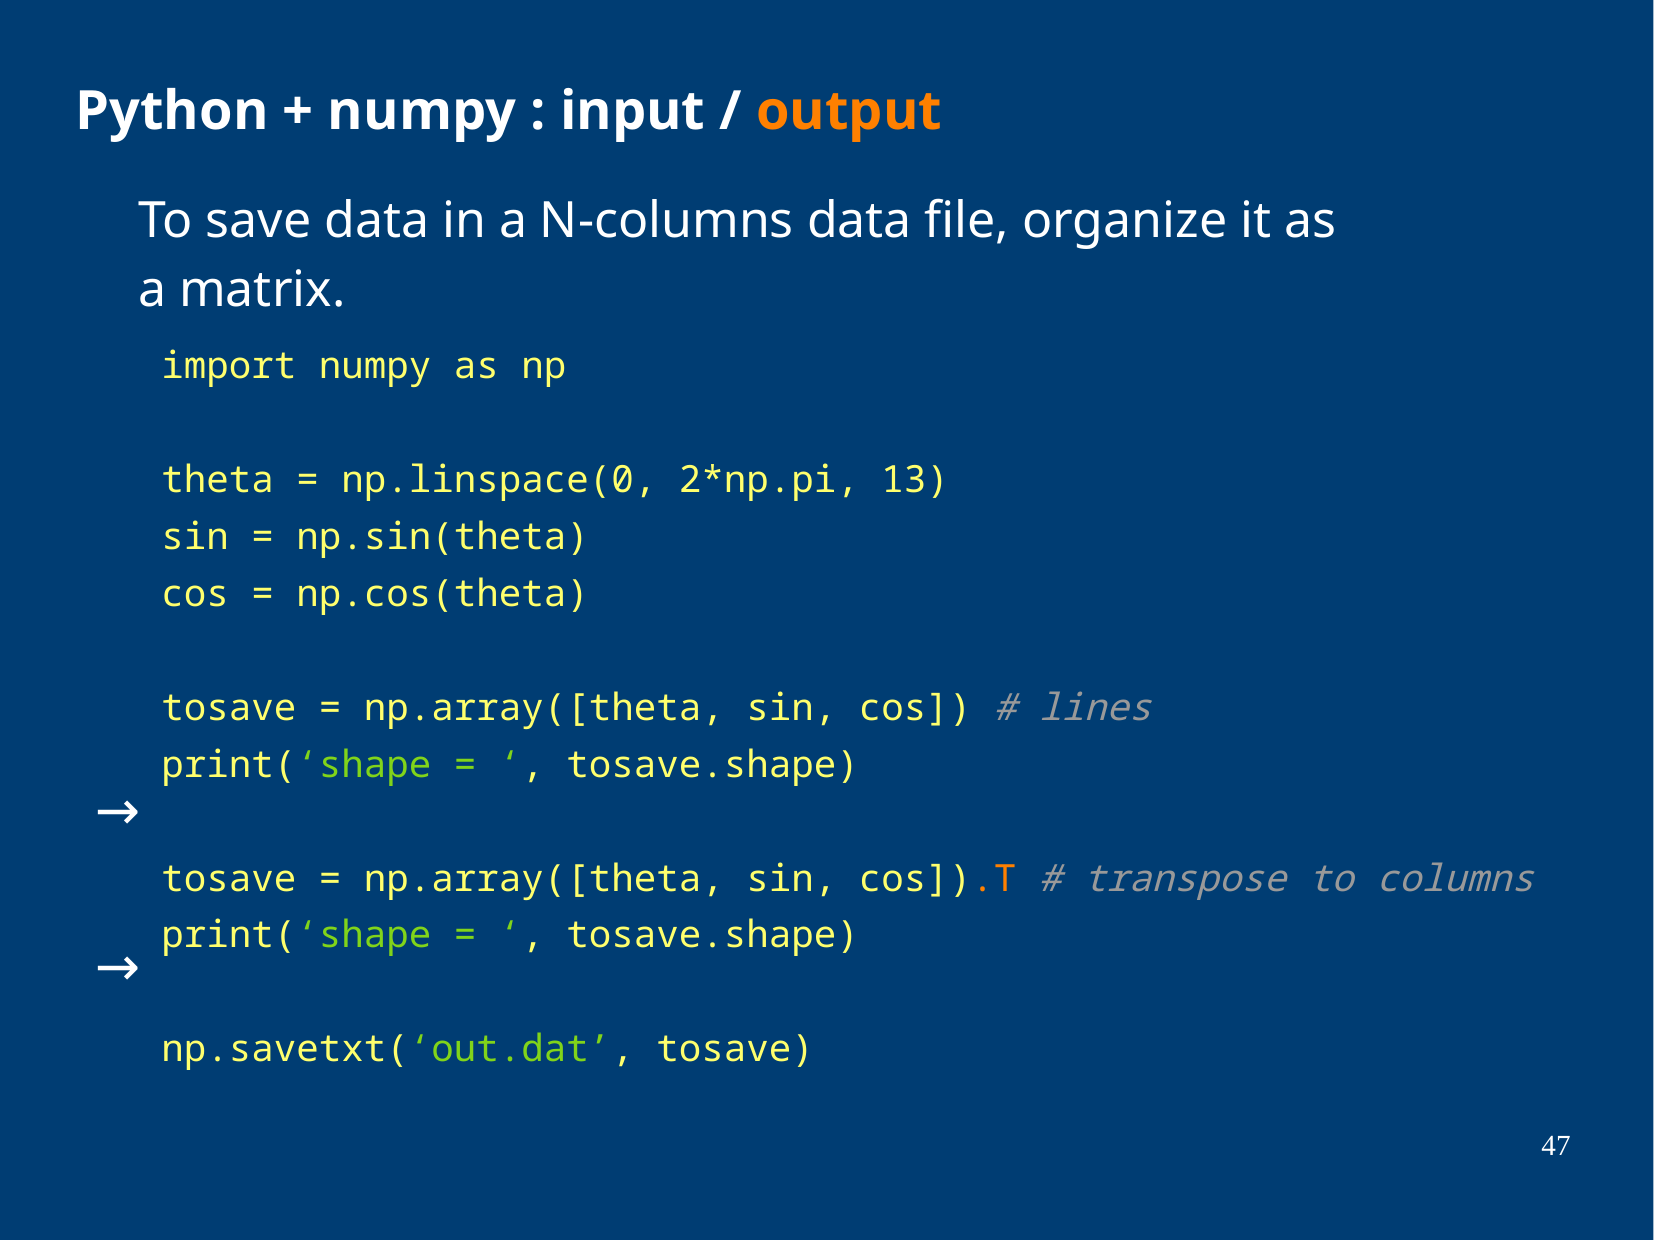

Python + numpy : input / output
To save data in a N-columns data file, organize it as a matrix.
import numpy as np
theta = np.linspace(0, 2*np.pi, 13)
sin = np.sin(theta)
cos = np.cos(theta)
tosave = np.array([theta, sin, cos]) # lines
print(‘shape = ‘, tosave.shape)
tosave = np.array([theta, sin, cos]).T # transpose to columns
print(‘shape = ‘, tosave.shape)
np.savetxt(‘out.dat’, tosave)
→
→